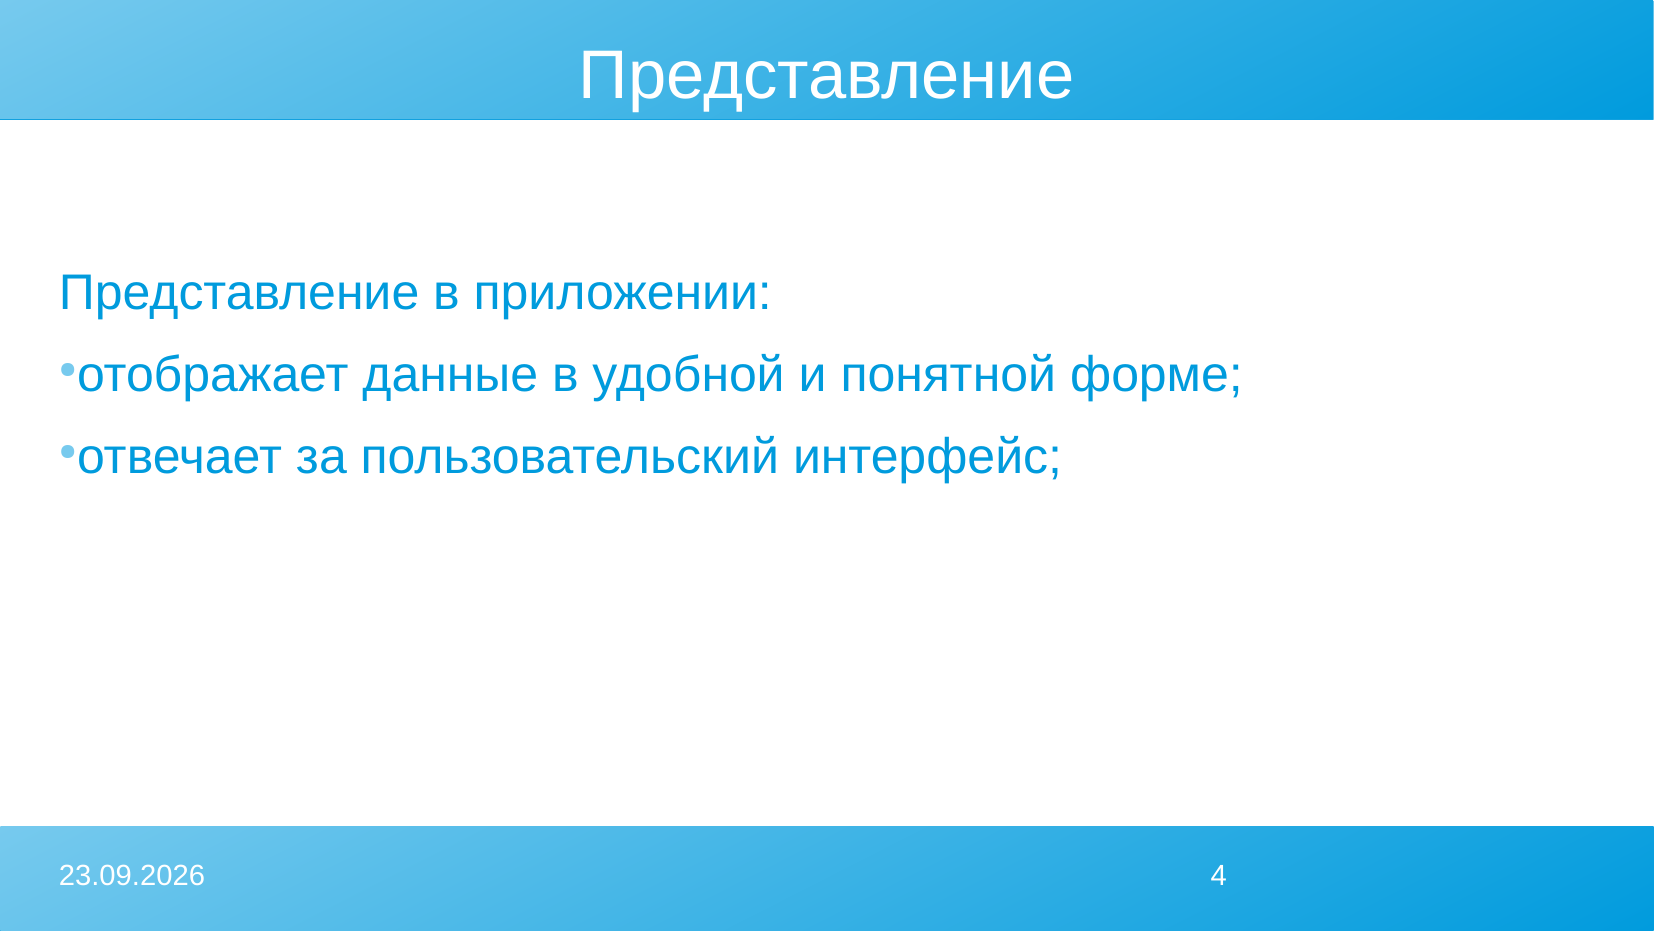

# Представление
Представление в приложении:
отображает данные в удобной и понятной форме;
отвечает за пользовательский интерфейс;